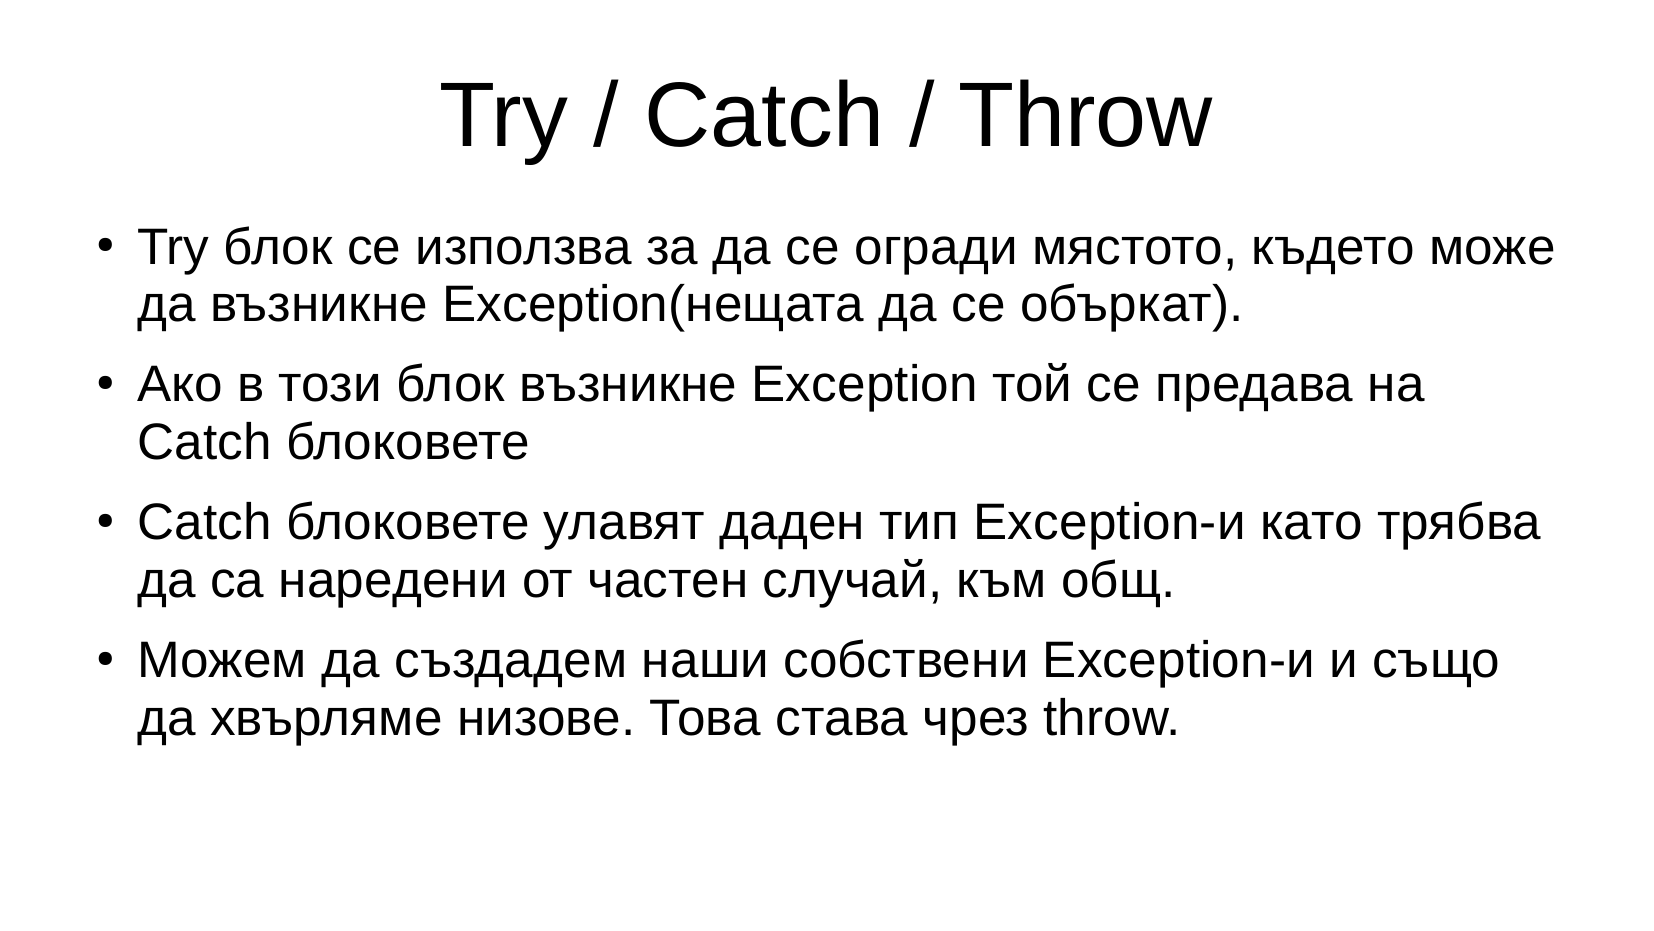

# Try / Catch / Throw
Try блок се използва за да се огради мястото, където може да възникне Exception(нещата да се объркат).
Ако в този блок възникне Exception той се предава на Catch блоковете
Catch блоковете улавят даден тип Еxception-и като трябва да са наредени от частен случай, към общ.
Можем да създадем наши собствени Exception-и и също да хвърляме низове. Това става чрез throw.